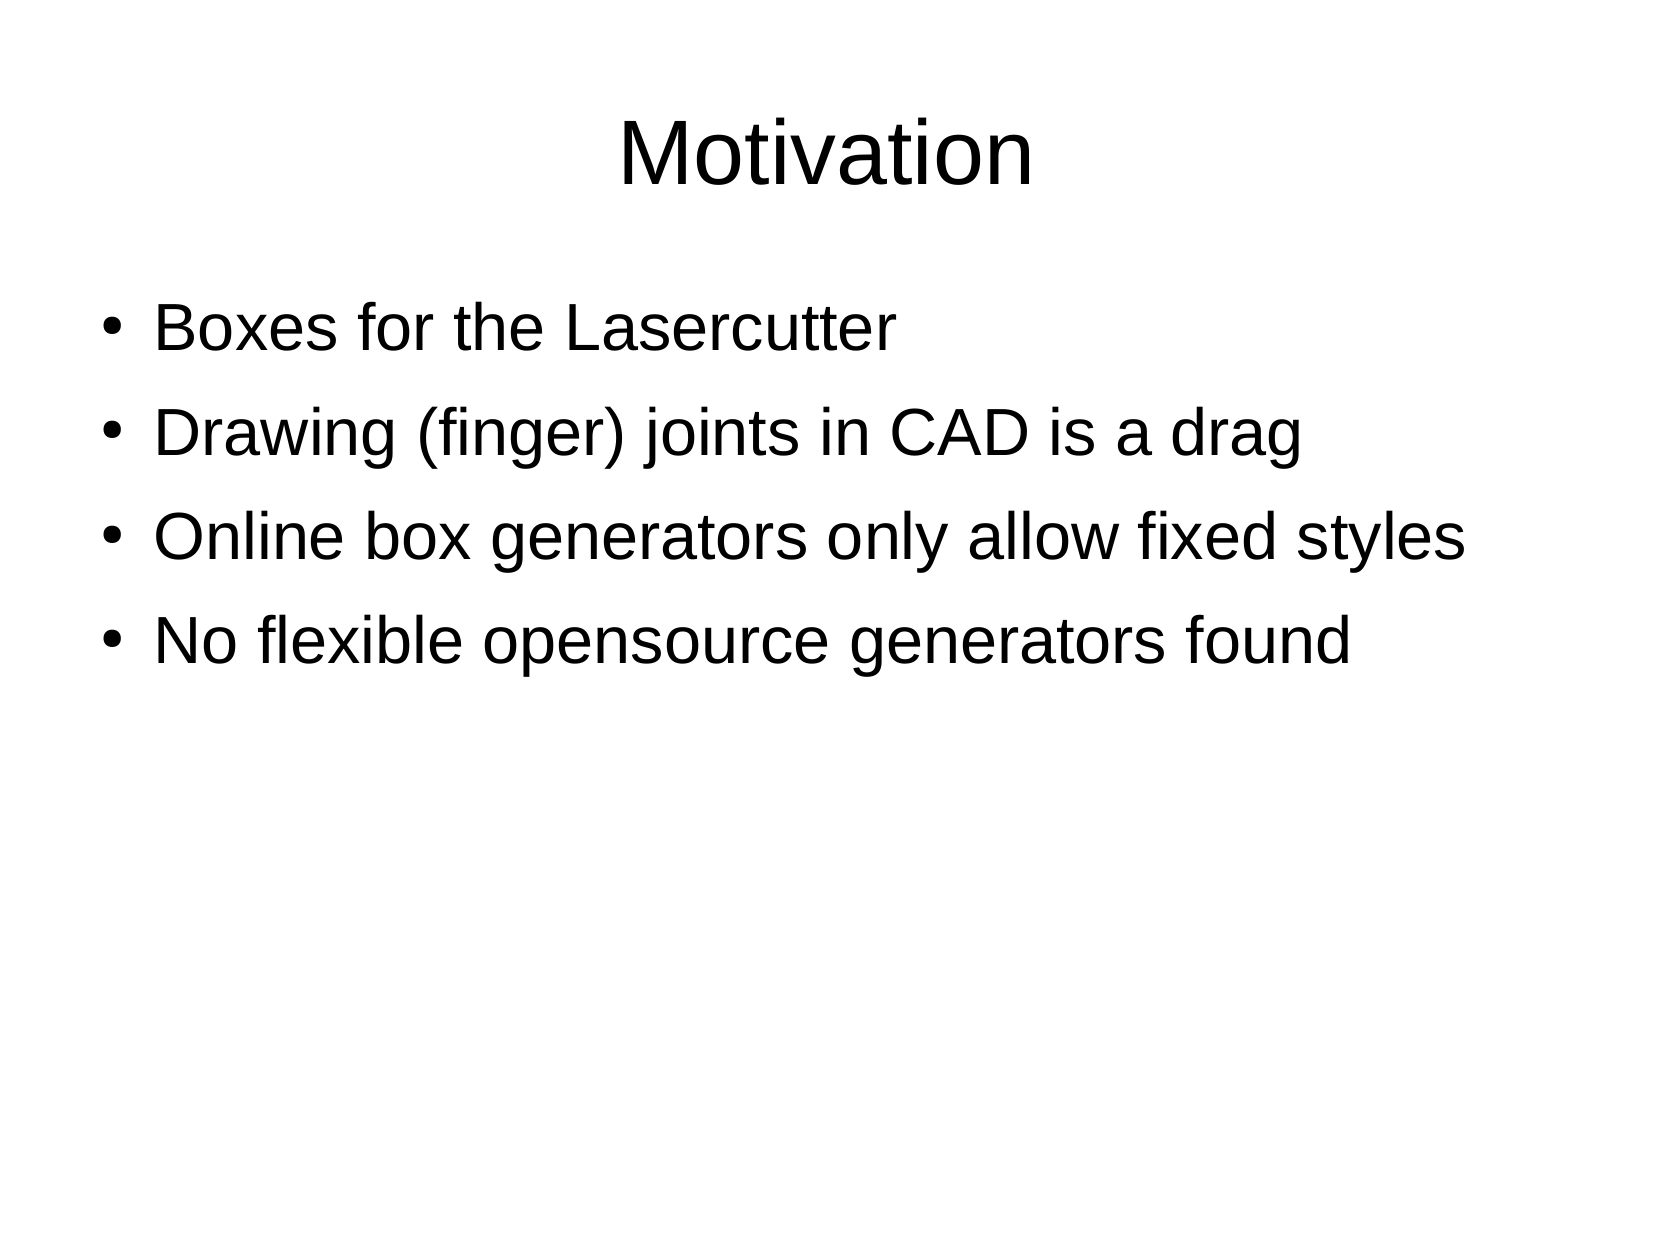

# Motivation
Boxes for the Lasercutter
Drawing (finger) joints in CAD is a drag
Online box generators only allow fixed styles
No flexible opensource generators found